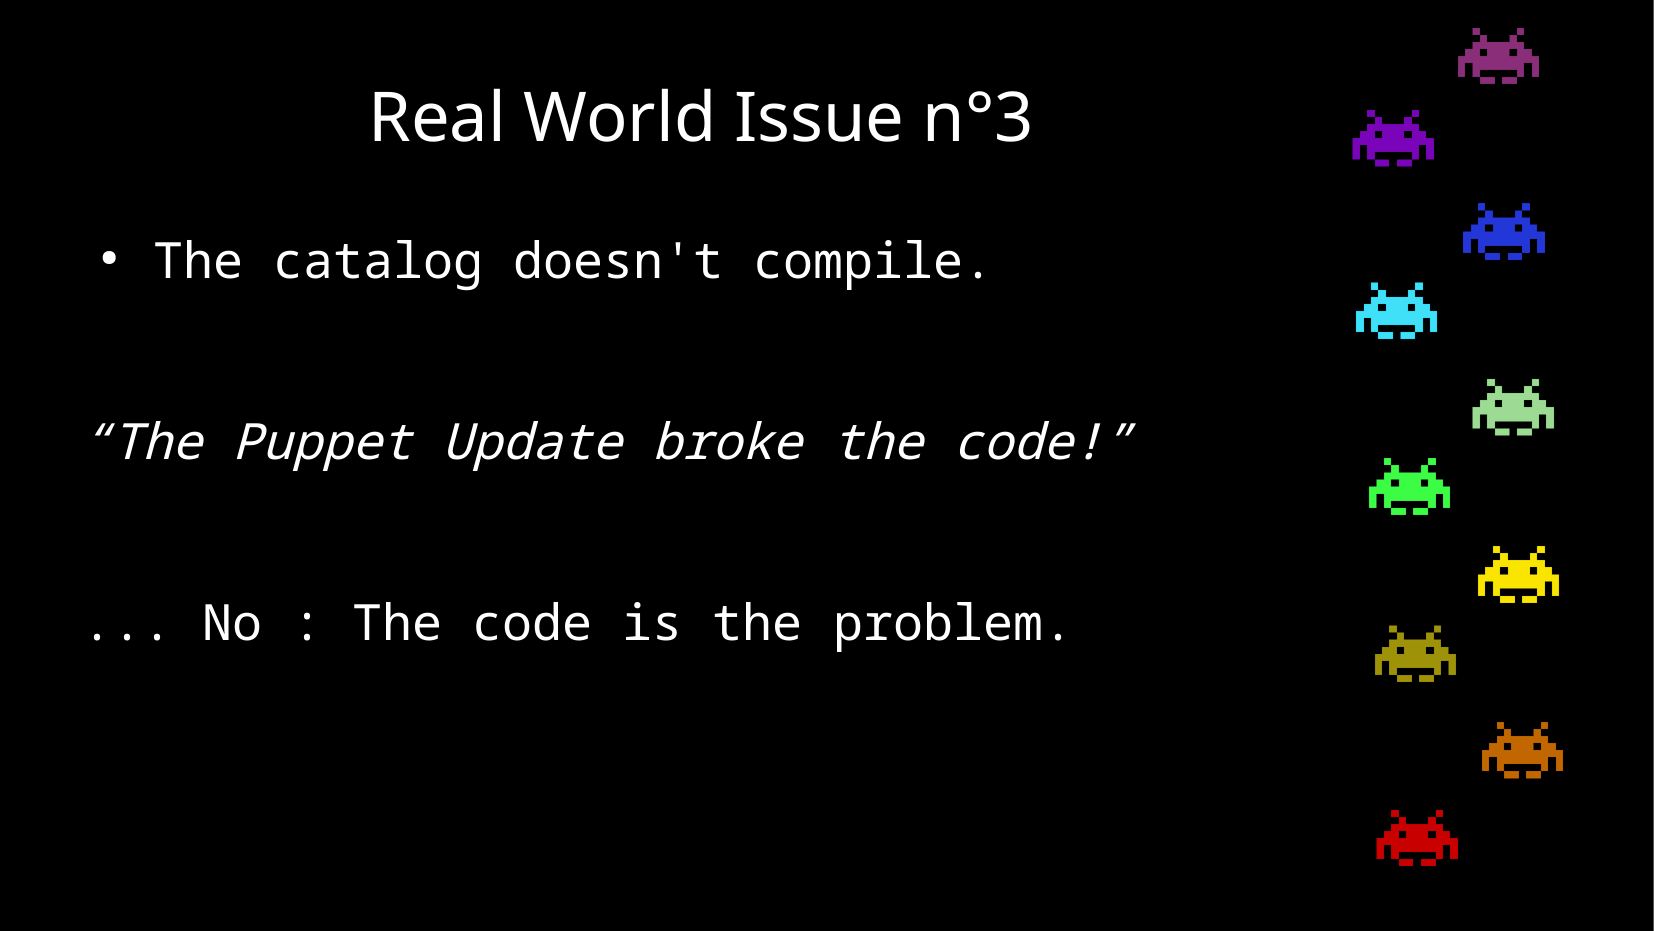

# Real World Issue n°3
The catalog doesn't compile.
“The Puppet Update broke the code!”
... No : The code is the problem.